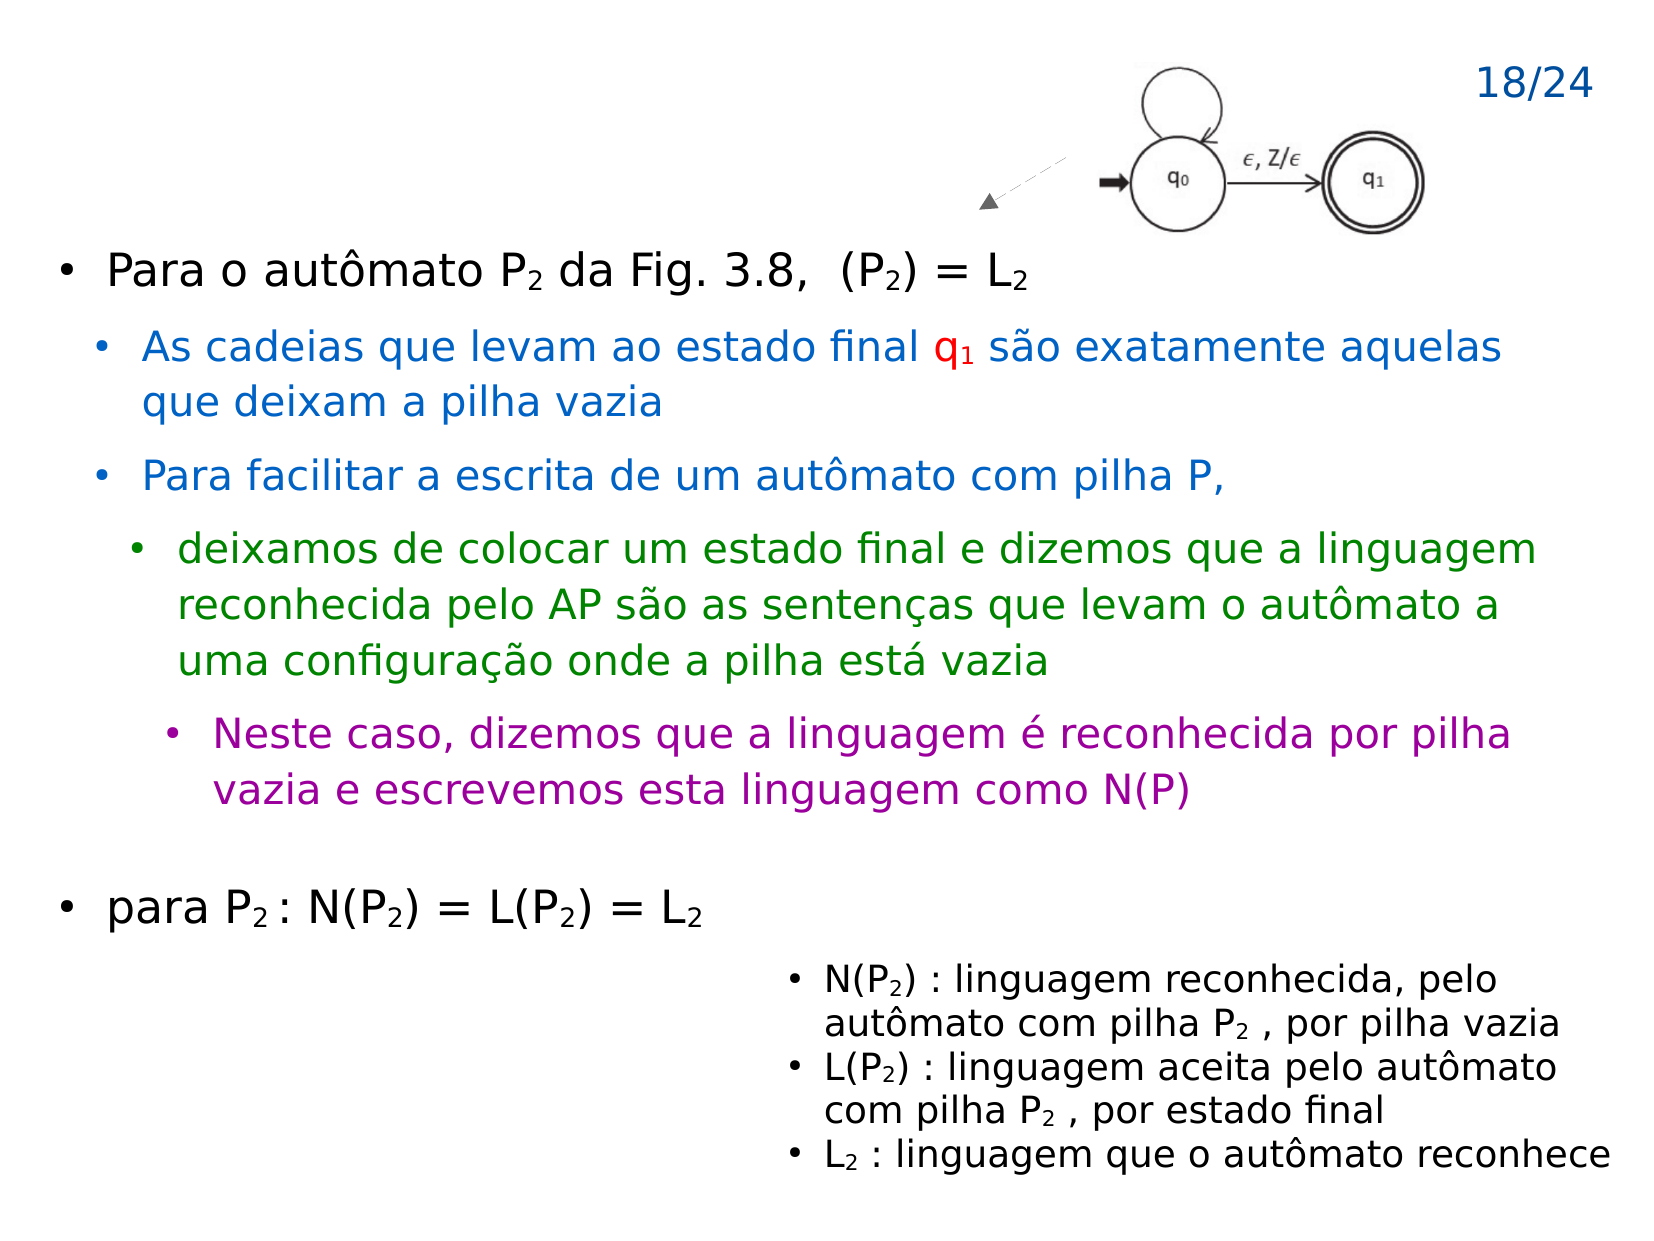

#
18
Para o autômato P2 da Fig. 3.8, (P2) = L2
As cadeias que levam ao estado final q1 são exatamente aquelas que deixam a pilha vazia
Para facilitar a escrita de um autômato com pilha P,
deixamos de colocar um estado final e dizemos que a linguagem reconhecida pelo AP são as sentenças que levam o autômato a uma configuração onde a pilha está vazia
Neste caso, dizemos que a linguagem é reconhecida por pilha vazia e escrevemos esta linguagem como N(P)
para P2 : N(P2) = L(P2) = L2
N(P2) : linguagem reconhecida, pelo autômato com pilha P2 , por pilha vazia
L(P2) : linguagem aceita pelo autômato com pilha P2 , por estado final
L2 : linguagem que o autômato reconhece